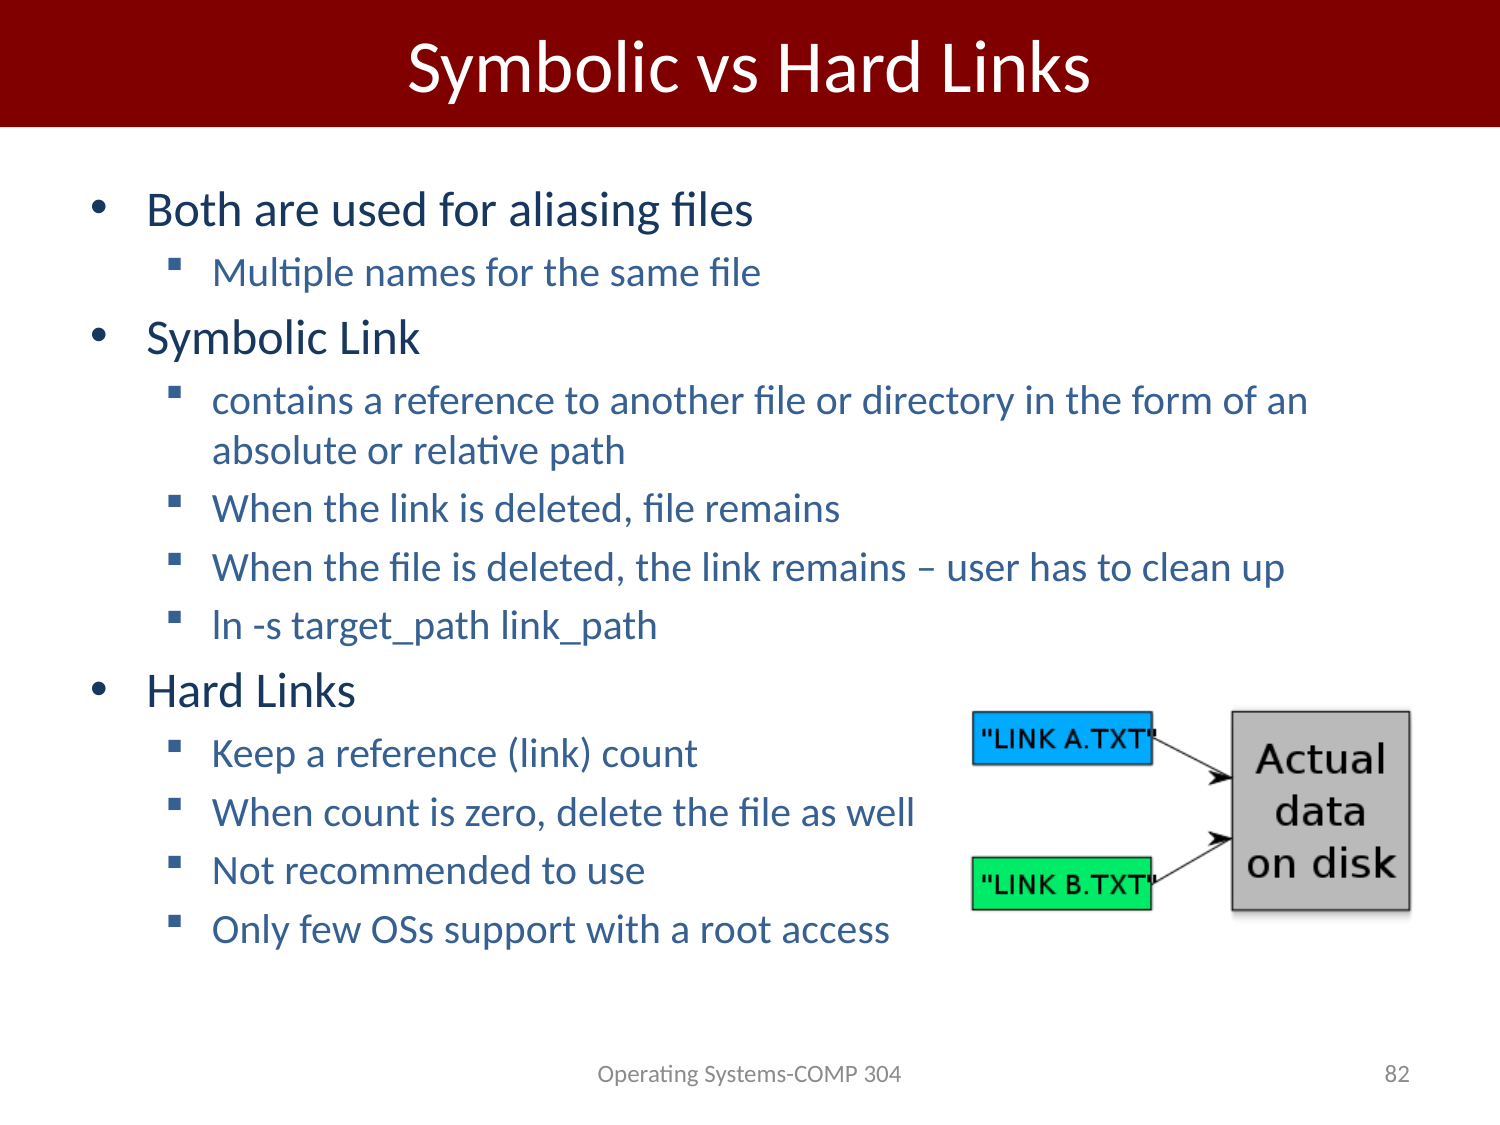

# Symbolic vs Hard Links
Both are used for aliasing files
Multiple names for the same file
Symbolic Link
contains a reference to another file or directory in the form of an absolute or relative path
When the link is deleted, file remains
When the file is deleted, the link remains – user has to clean up
ln -s target_path link_path
Hard Links
Keep a reference (link) count
When count is zero, delete the file as well
Not recommended to use
Only few OSs support with a root access
Operating Systems-COMP 304
82